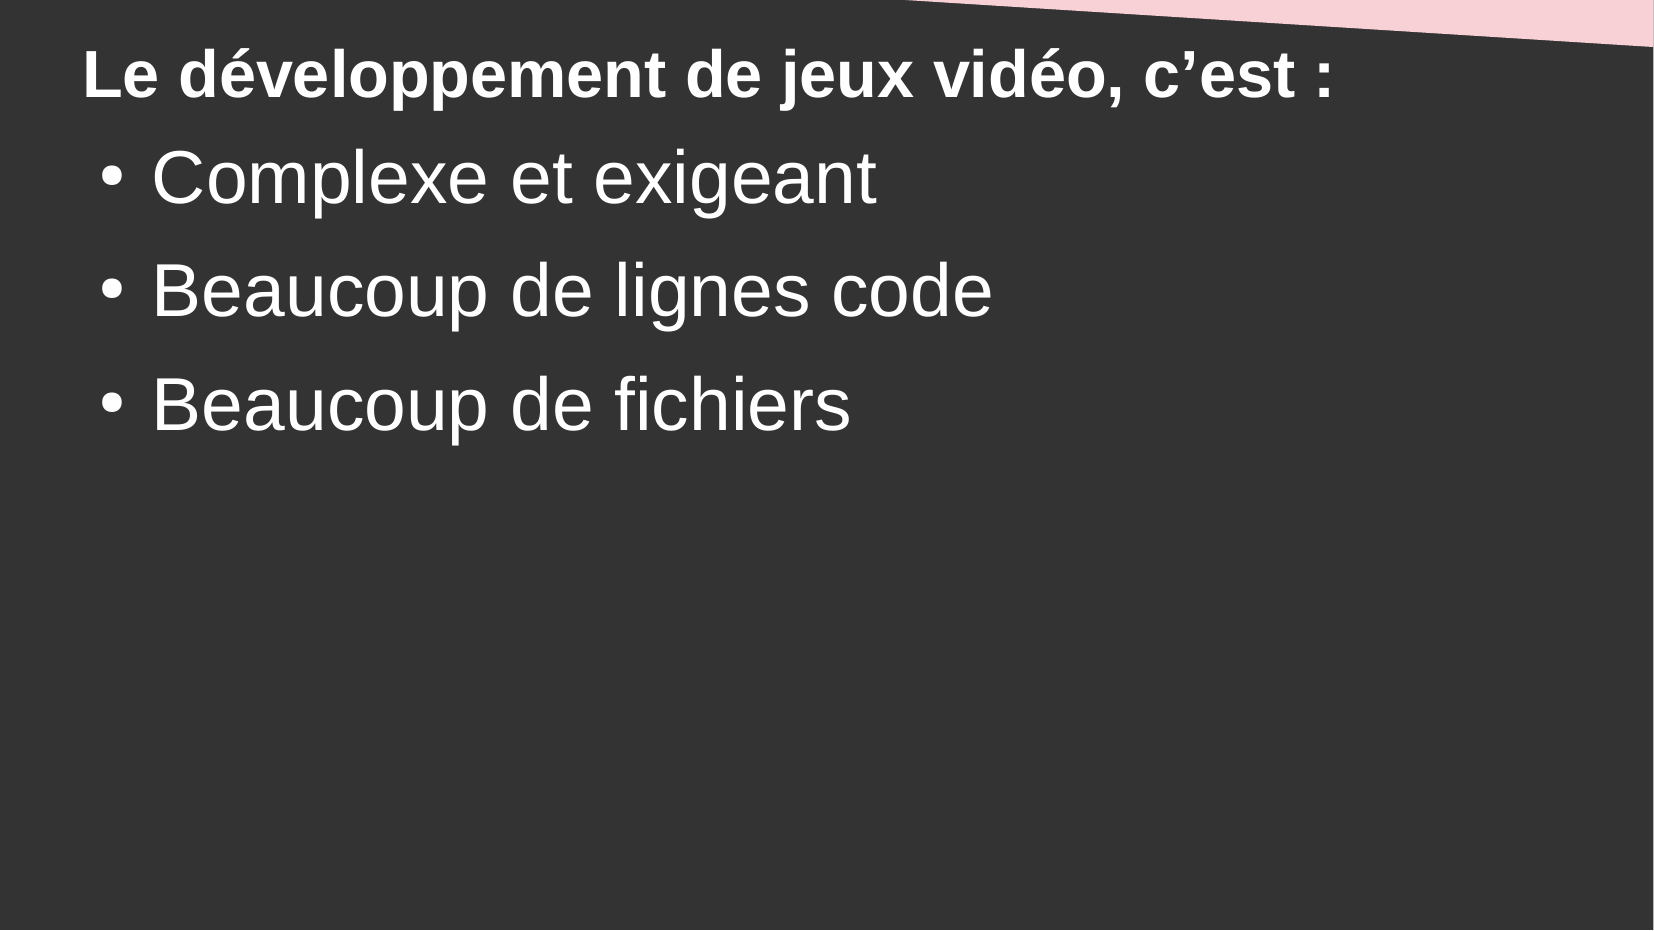

# Le développement de jeux vidéo, c’est :
Complexe et exigeant
Beaucoup de lignes code
Beaucoup de fichiers